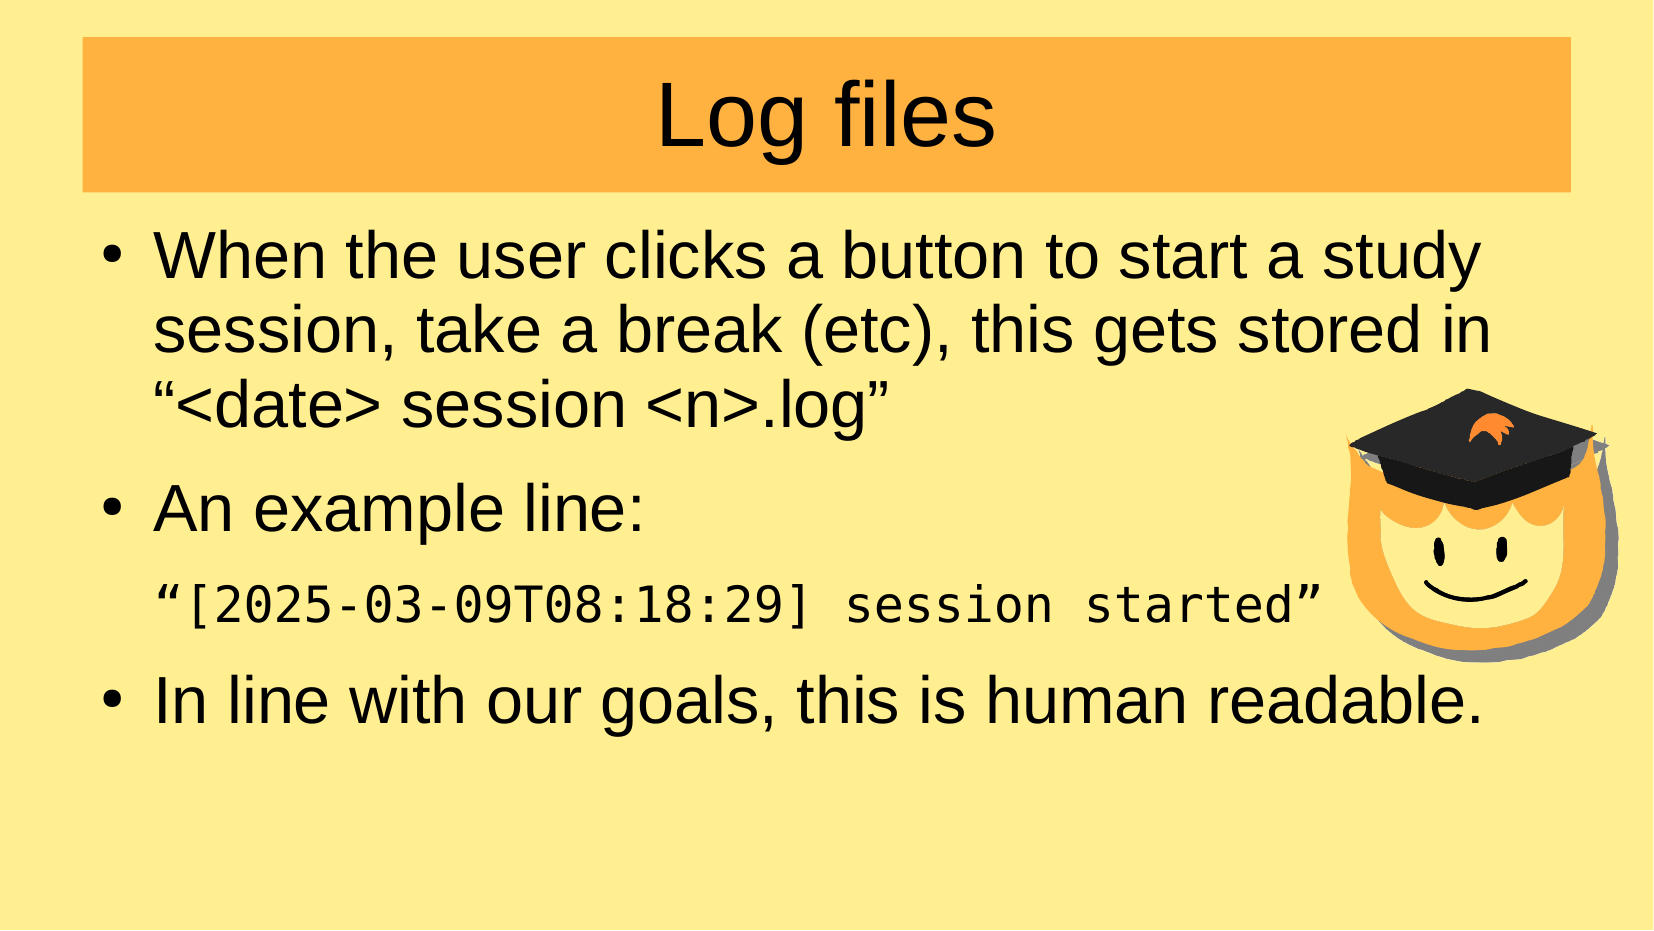

# Log files
When the user clicks a button to start a study session, take a break (etc), this gets stored in “<date> session <n>.log”
An example line:
“[2025-03-09T08:18:29] session started”
In line with our goals, this is human readable.